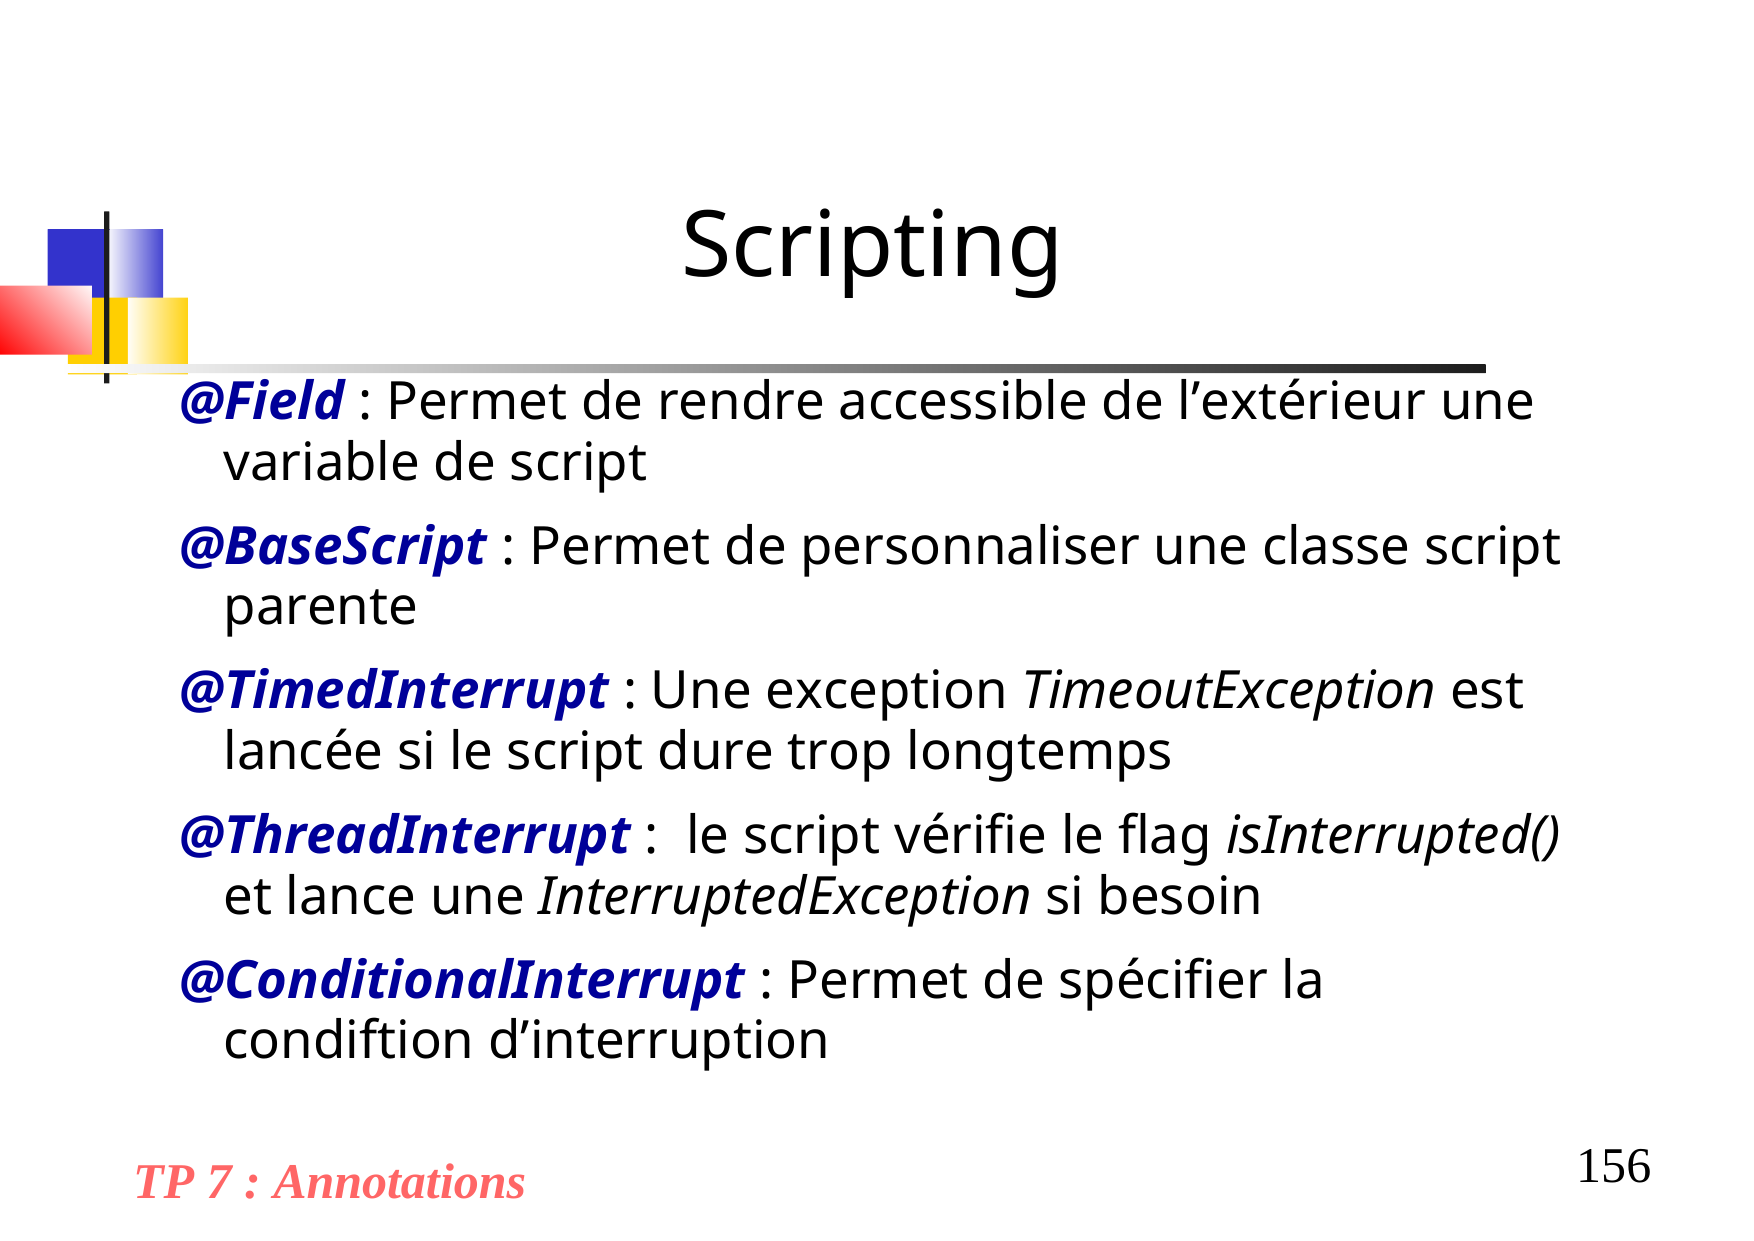

# Scripting
@Field : Permet de rendre accessible de l’extérieur une variable de script
@BaseScript : Permet de personnaliser une classe script parente
@TimedInterrupt : Une exception TimeoutException est lancée si le script dure trop longtemps
@ThreadInterrupt : le script vérifie le flag isInterrupted() et lance une InterruptedException si besoin
@ConditionalInterrupt : Permet de spécifier la condiftion d’interruption
TP 7 : Annotations